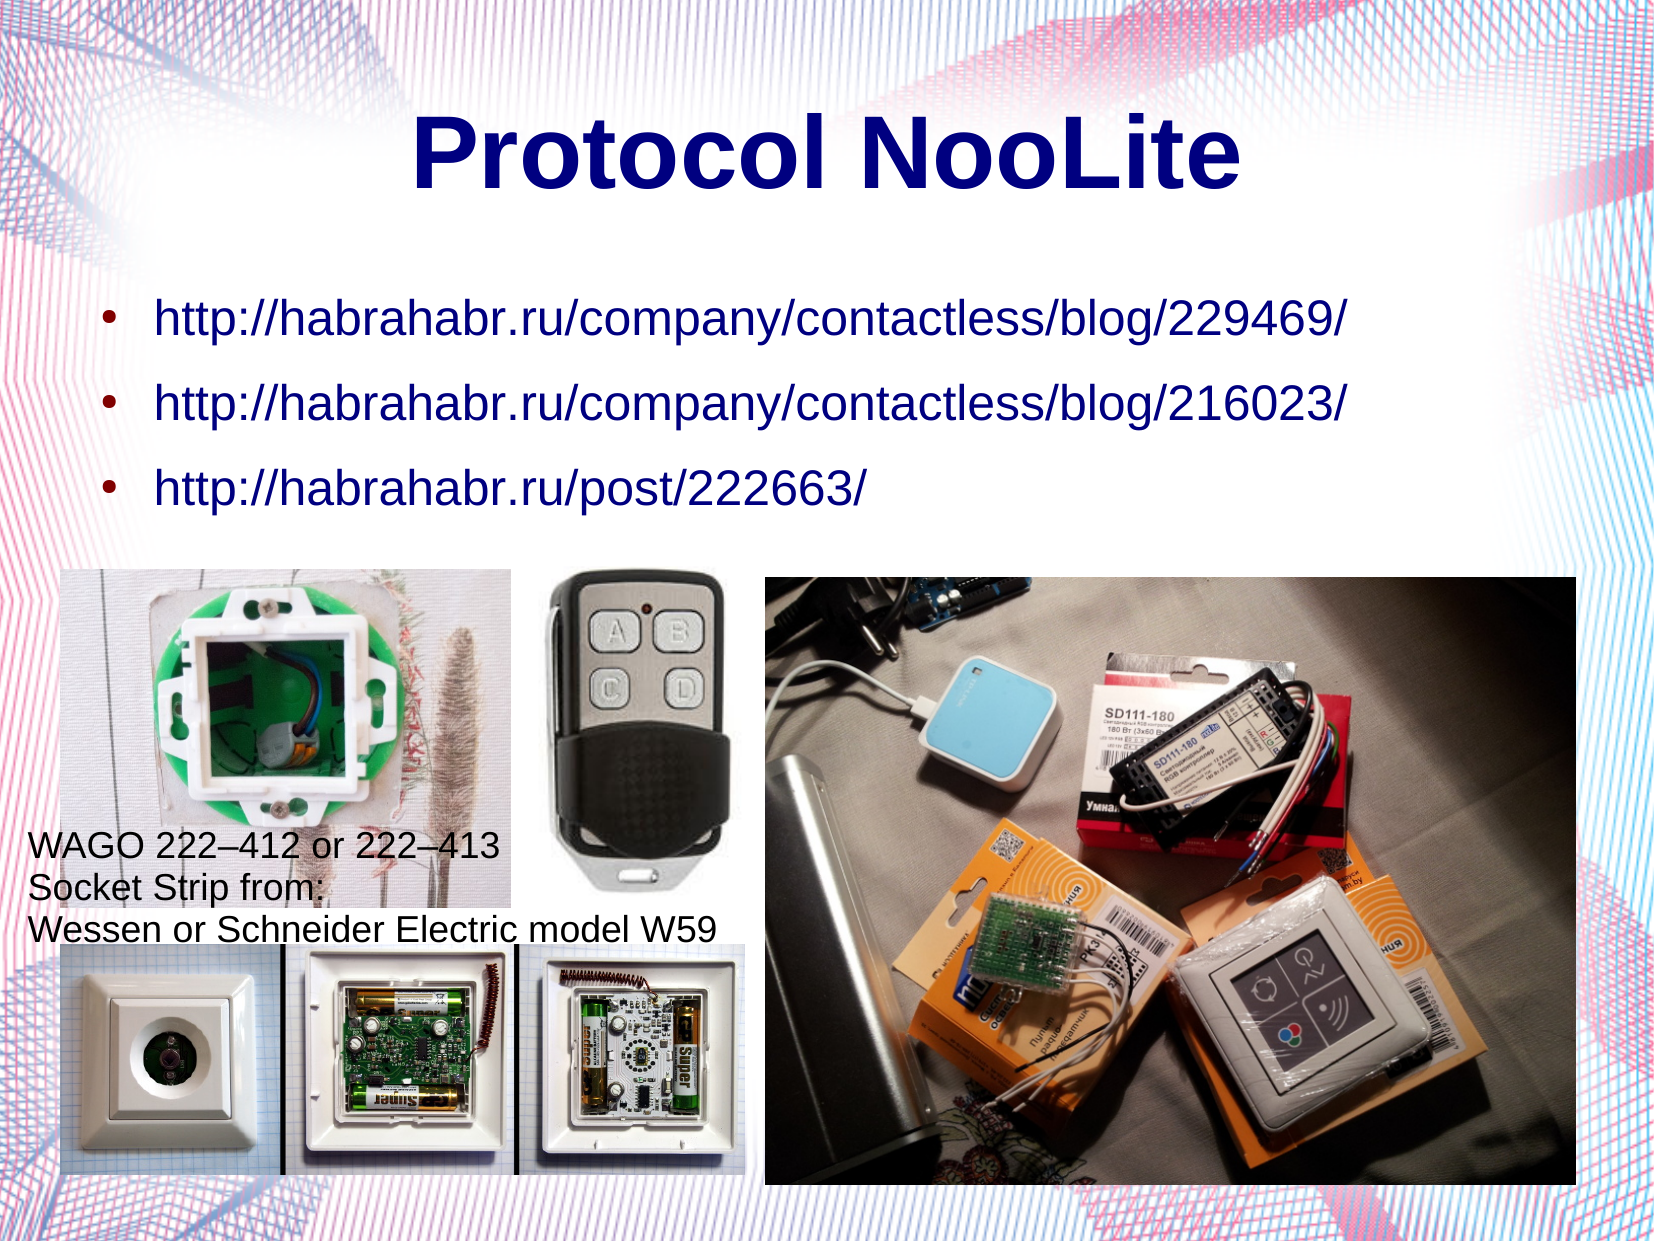

# Protocol NooLite
http://habrahabr.ru/company/contactless/blog/229469/
http://habrahabr.ru/company/contactless/blog/216023/
http://habrahabr.ru/post/222663/
WAGO 222–412 or 222–413
Socket Strip from:
Wessen or Schneider Electric model W59